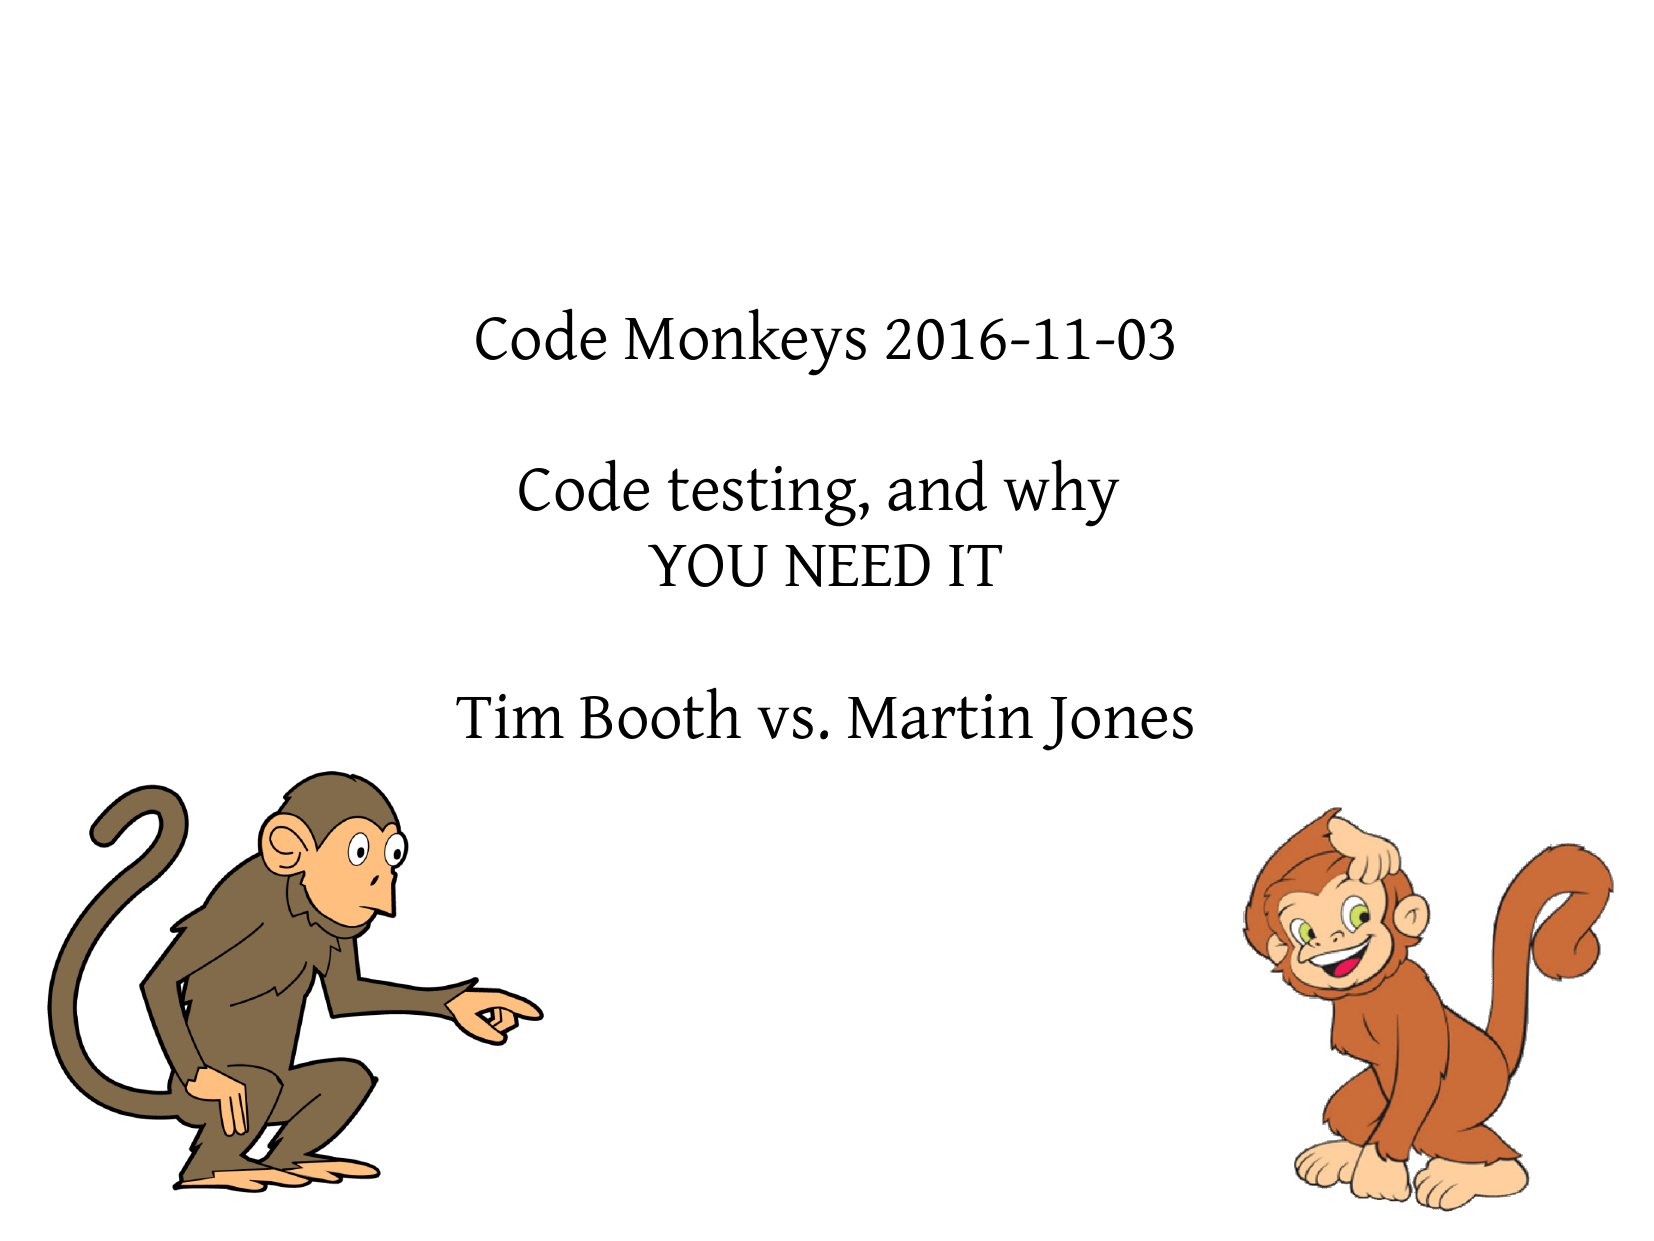

# Code Monkeys 2016-11-03
Code testing, and why
YOU NEED IT
Tim Booth vs. Martin Jones